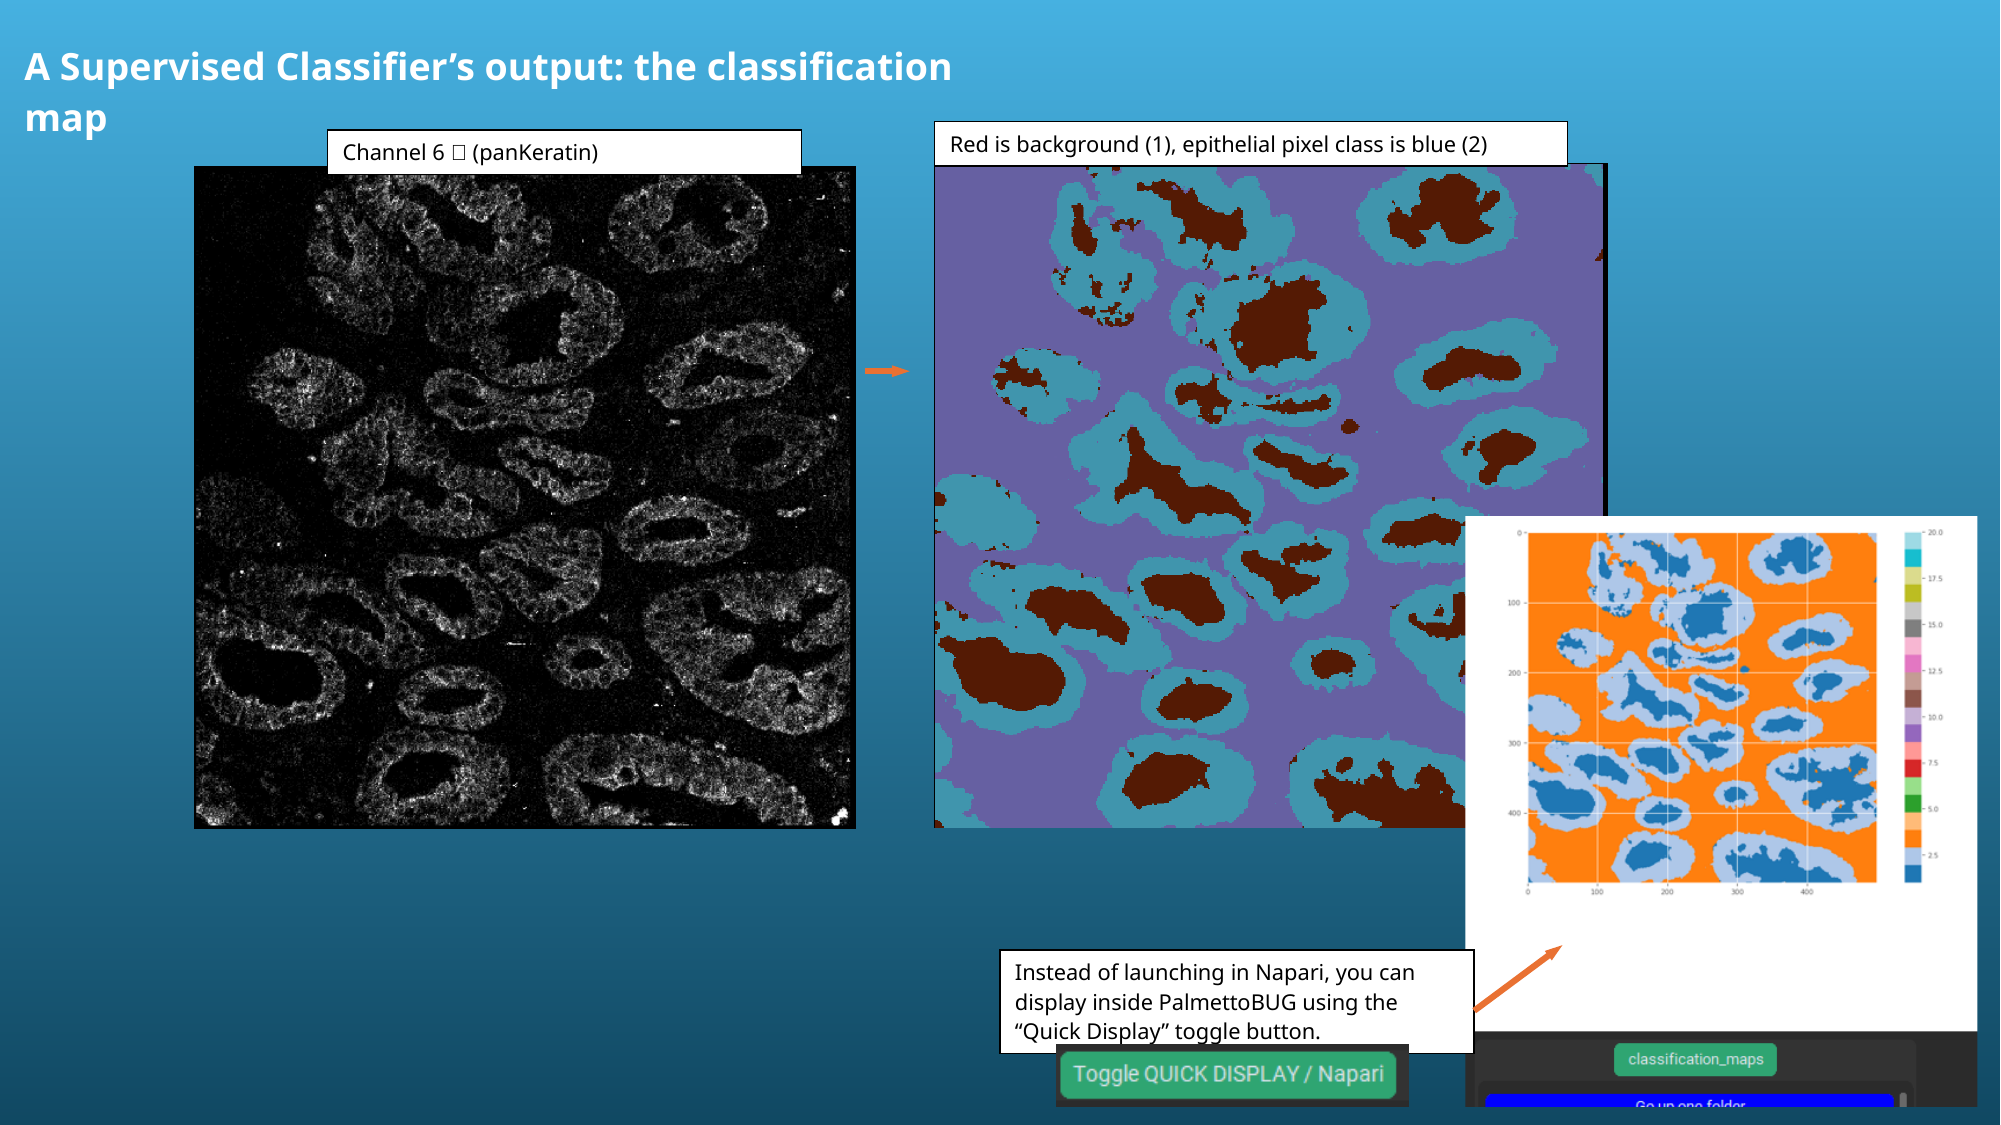

A Supervised Classifier’s output: the classification map
Red is background (1), epithelial pixel class is blue (2)
Channel 6  (panKeratin)
Instead of launching in Napari, you can display inside PalmettoBUG using the “Quick Display” toggle button.